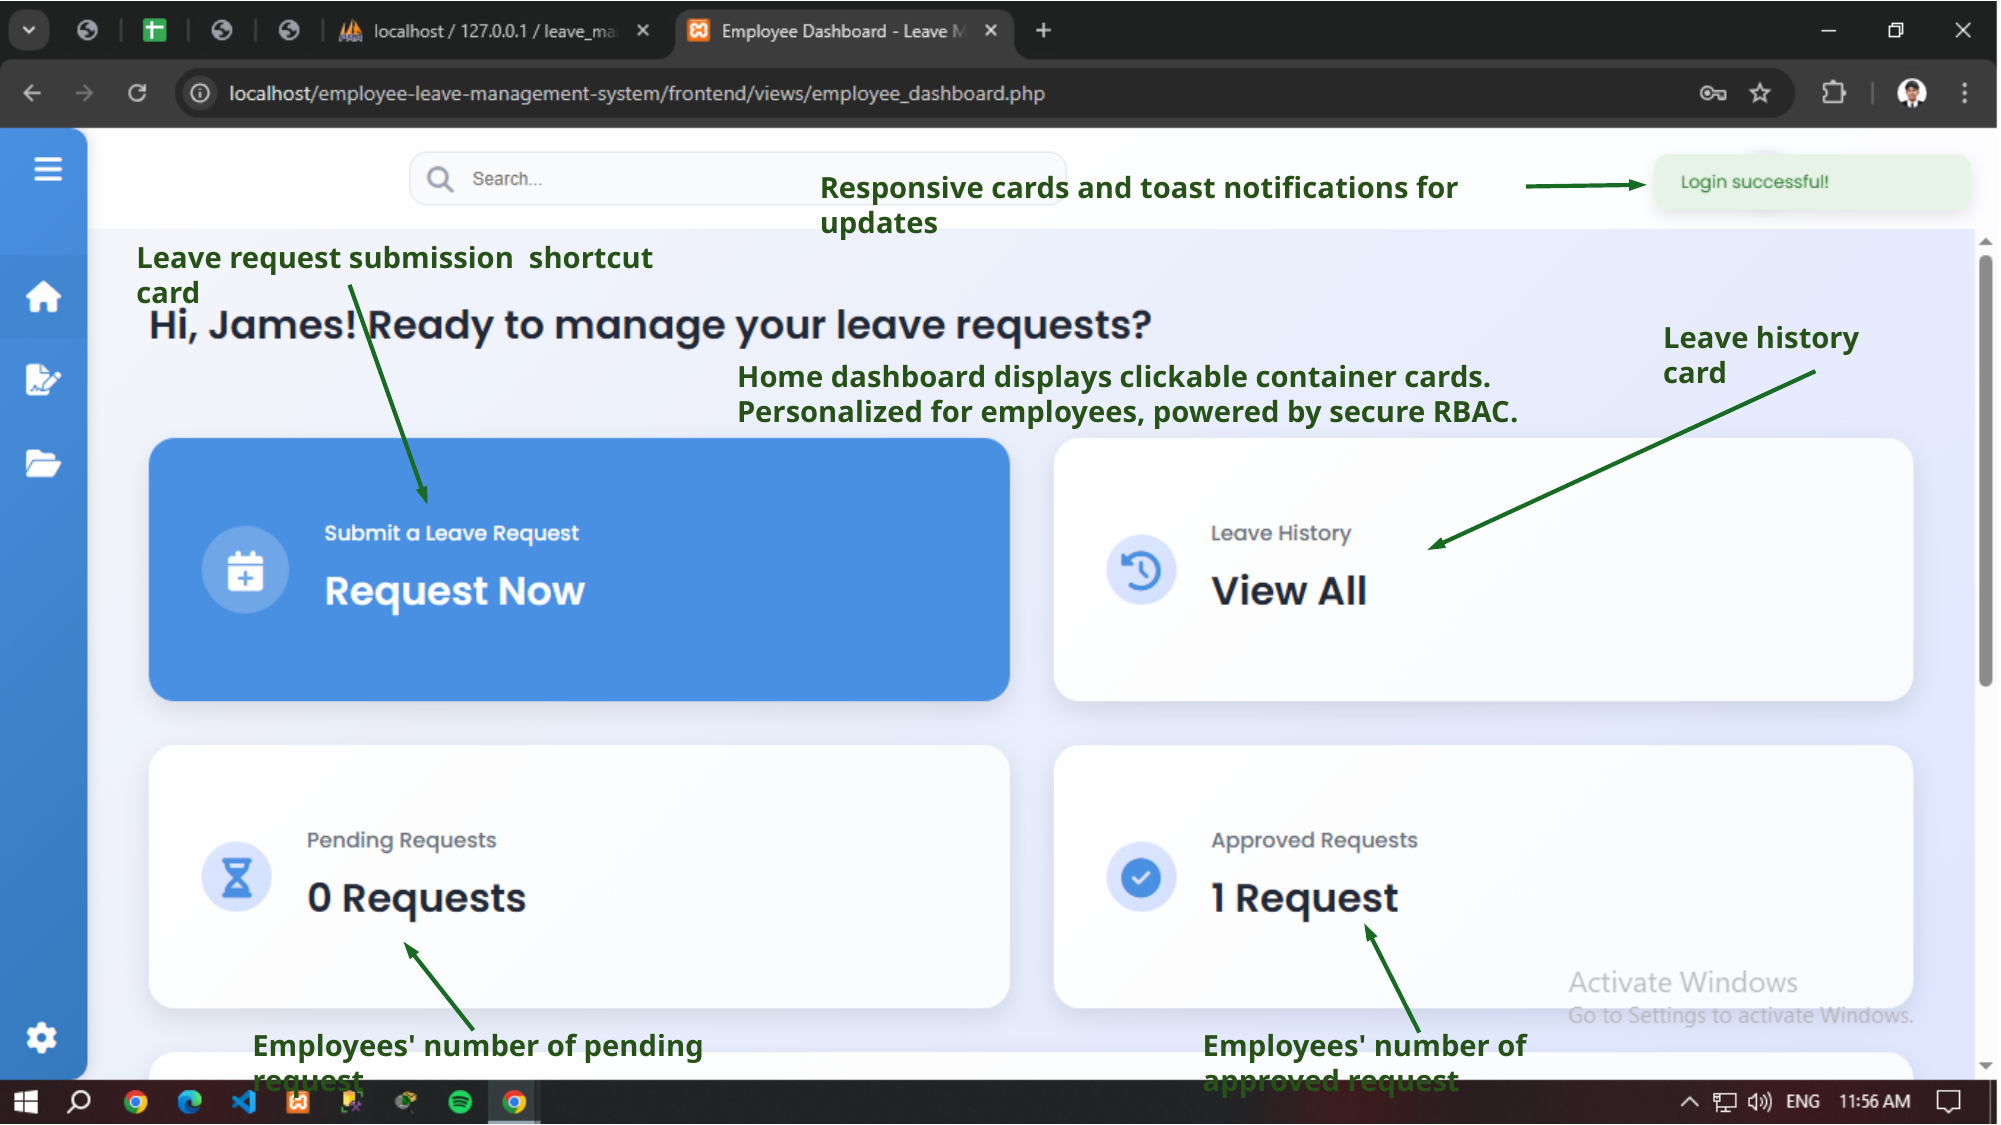

Responsive cards and toast notifications for updates
Leave request submission  shortcut card
Leave history card
Home dashboard displays clickable container cards.
Personalized for employees, powered by secure RBAC.
Employees' number of pending request
Employees' number of approved request